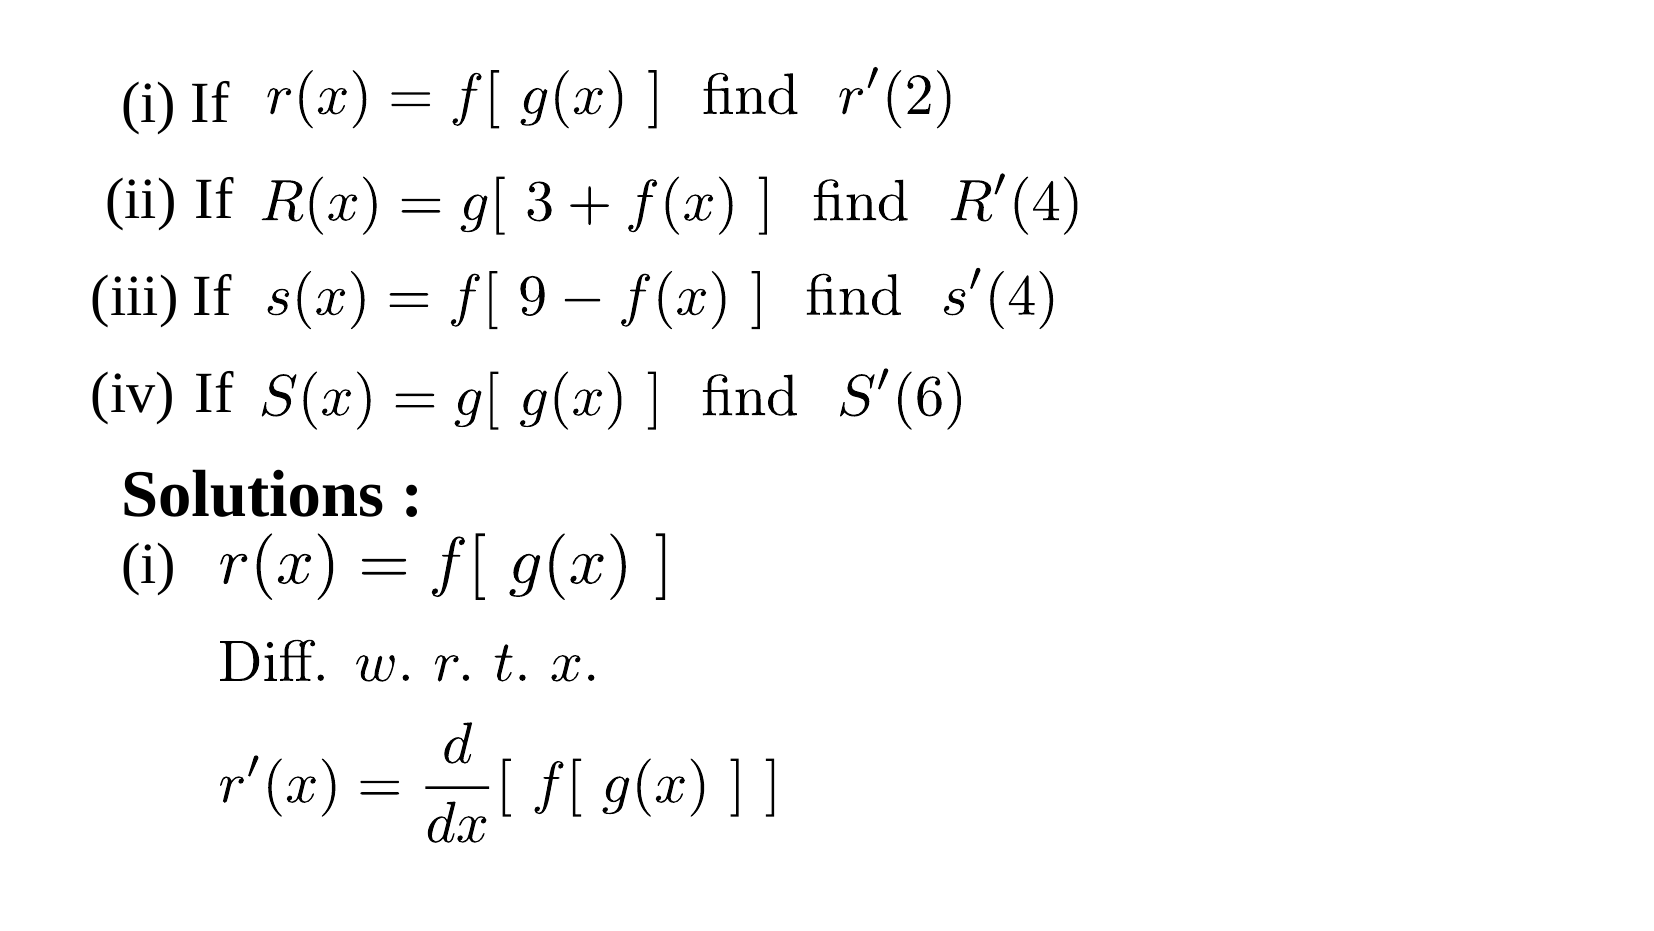

# (i) If
 (ii)	If
 (iii) If
 (iv)	If
	Solutions :
	(i)